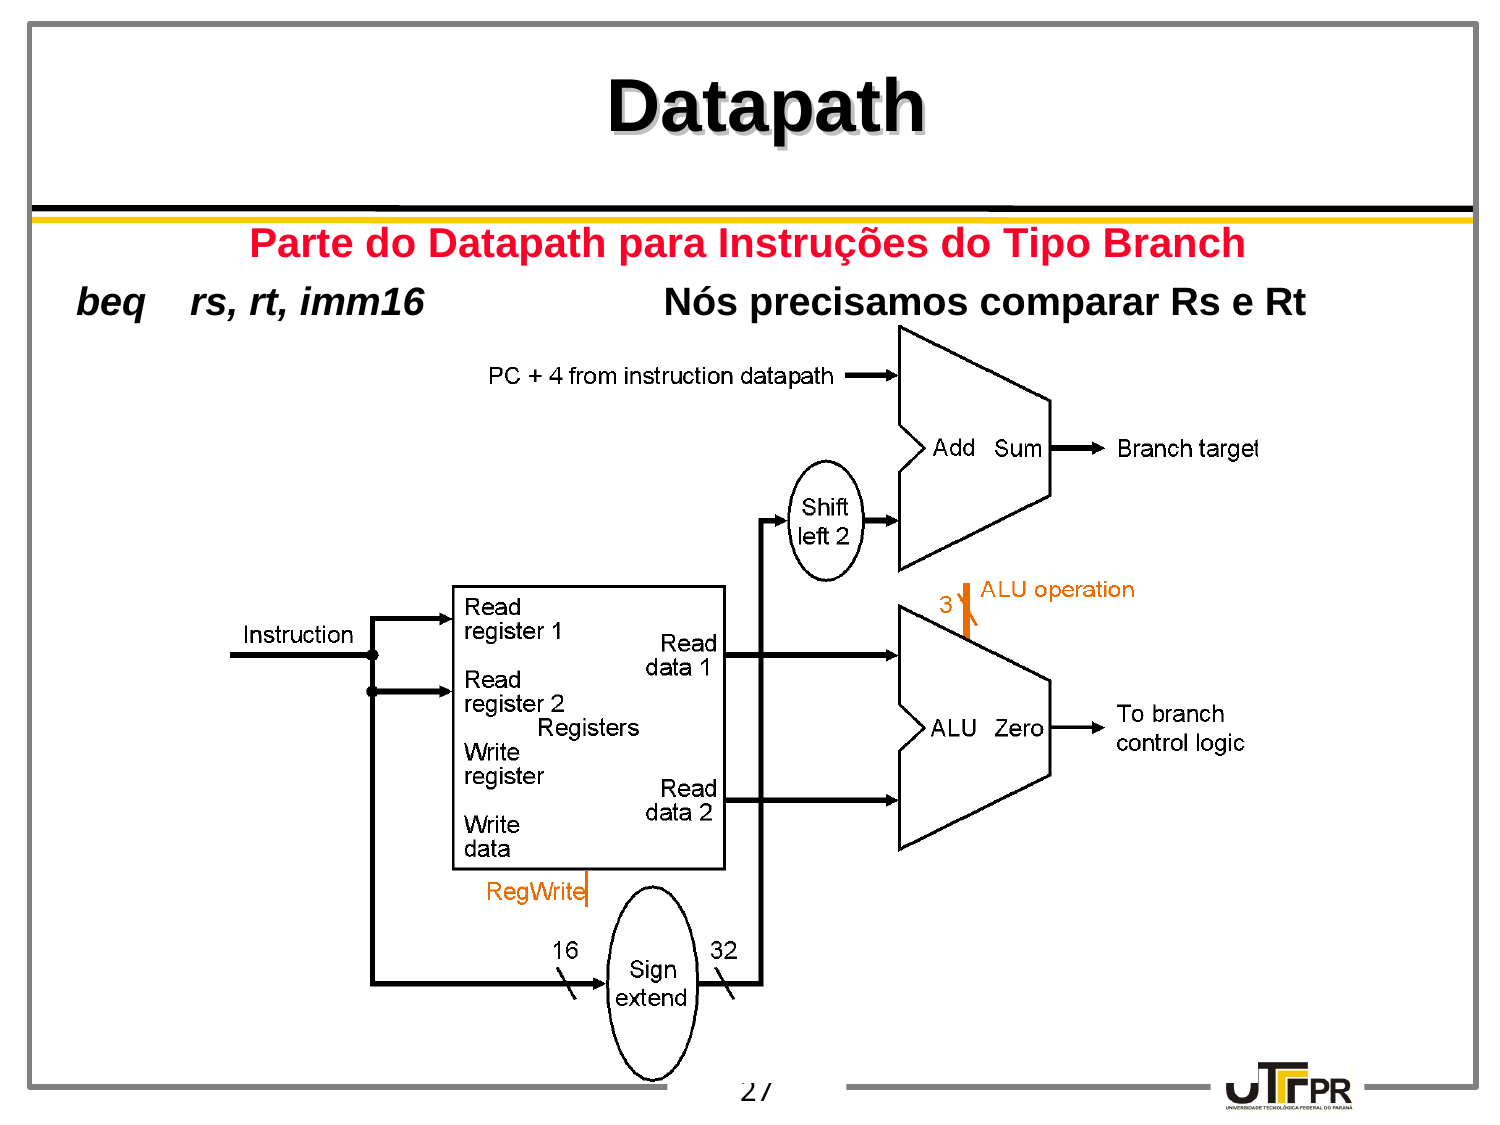

Datapath
# Parte do Datapath para Instruções do Tipo Branch
beq rs, rt, imm16		Nós precisamos comparar Rs e Rt